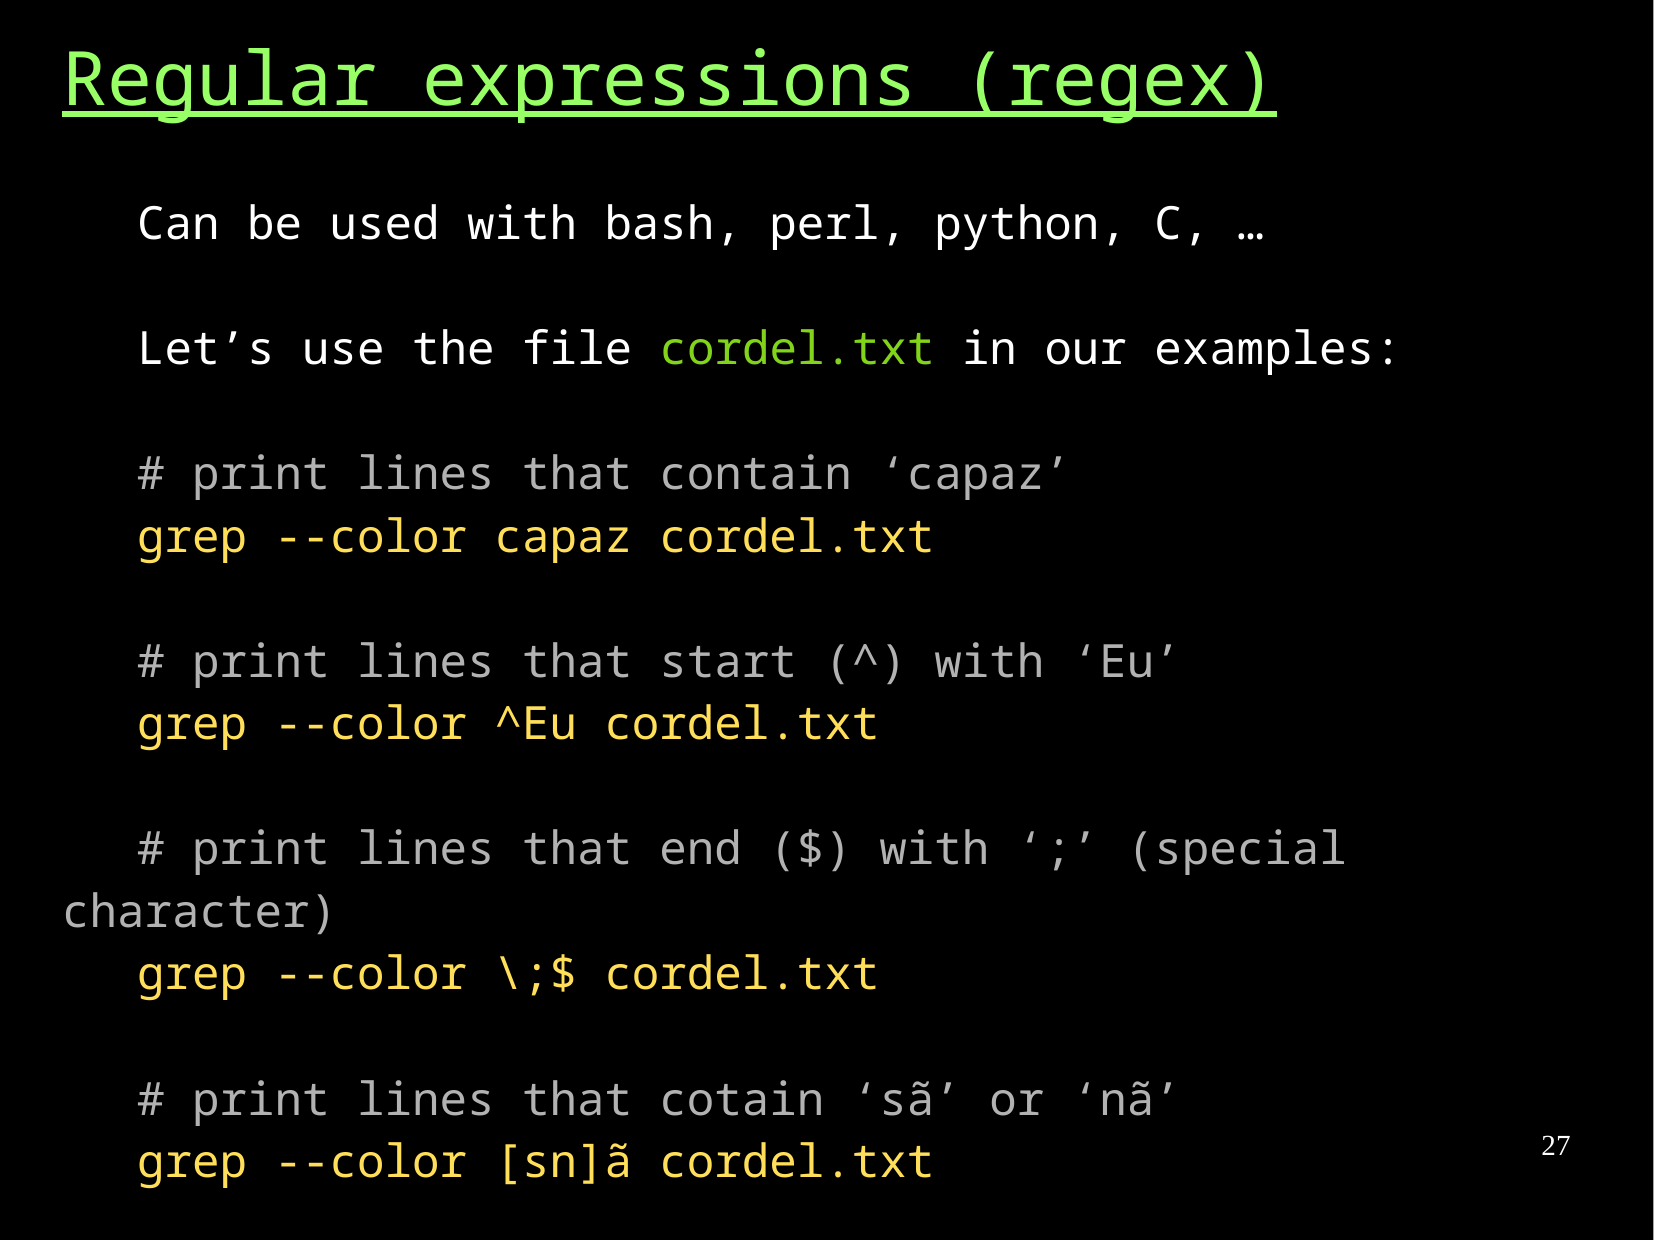

Regular expressions (regex)
	Can be used with bash, perl, python, C, …
	Let’s use the file cordel.txt in our examples:
	# print lines that contain ‘capaz’
	grep --color capaz cordel.txt
	# print lines that start (^) with ‘Eu’
	grep --color ^Eu cordel.txt
	# print lines that end ($) with ‘;’ (special character)
	grep --color \;$ cordel.txt
	# print lines that cotain ‘sã’ or ‘nã’
	grep --color [sn]ã cordel.txt
	# print lines that start with A, B, C, D
	grep --color ^[A-D] cordel.txt
	...